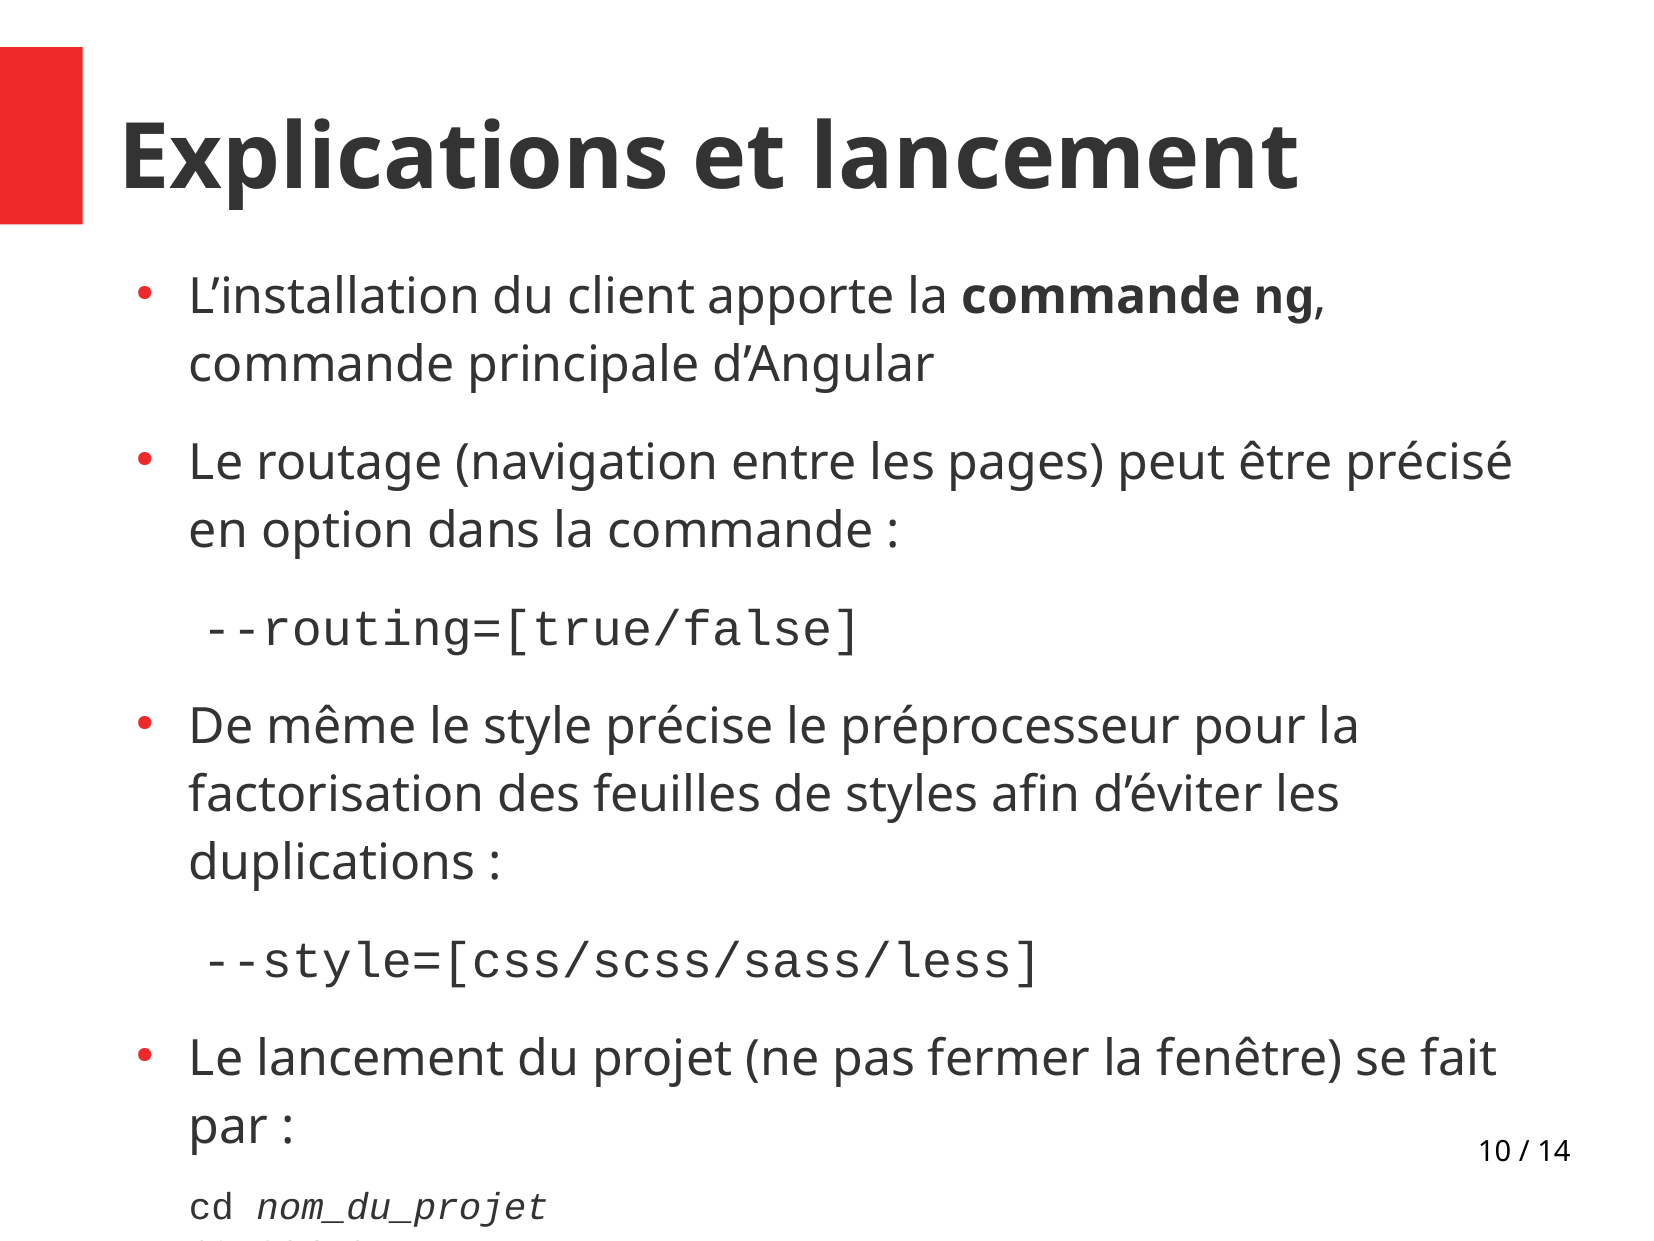

# Explications et lancement
L’installation du client apporte la commande ng, commande principale d’Angular
Le routage (navigation entre les pages) peut être précisé en option dans la commande :
 --routing=[true/false]
De même le style précise le préprocesseur pour la factorisation des feuilles de styles afin d’éviter les duplications :
 --style=[css/scss/sass/less]
Le lancement du projet (ne pas fermer la fenêtre) se fait par :
cd nom_du_projet
ng serve
10